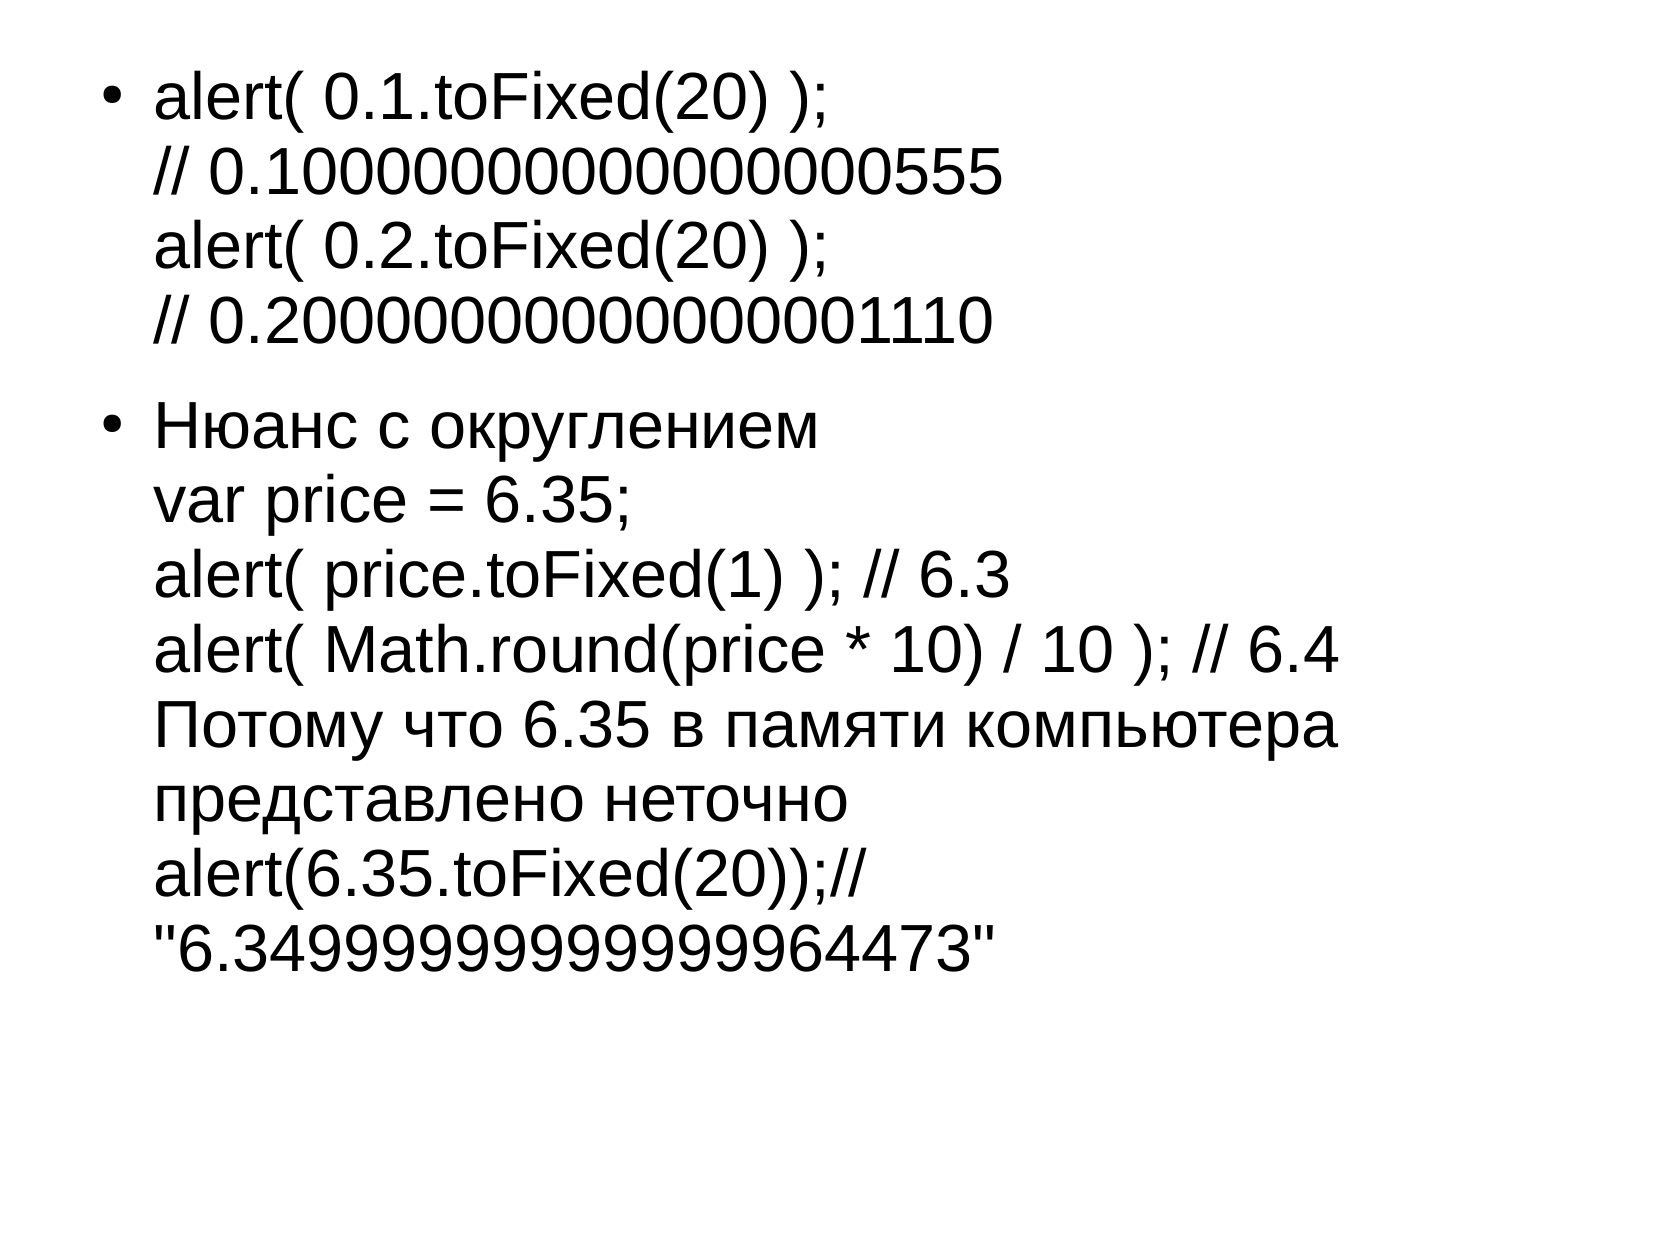

# alert( 0.1.toFixed(20) ); // 0.10000000000000000555 alert( 0.2.toFixed(20) ); // 0.20000000000000001110
Нюанс с округлением
var price = 6.35;
alert( price.toFixed(1) ); // 6.3
alert( Math.round(price * 10) / 10 ); // 6.4
Потому что 6.35 в памяти компьютера представлено неточно
alert(6.35.toFixed(20));// "6.34999999999999964473"